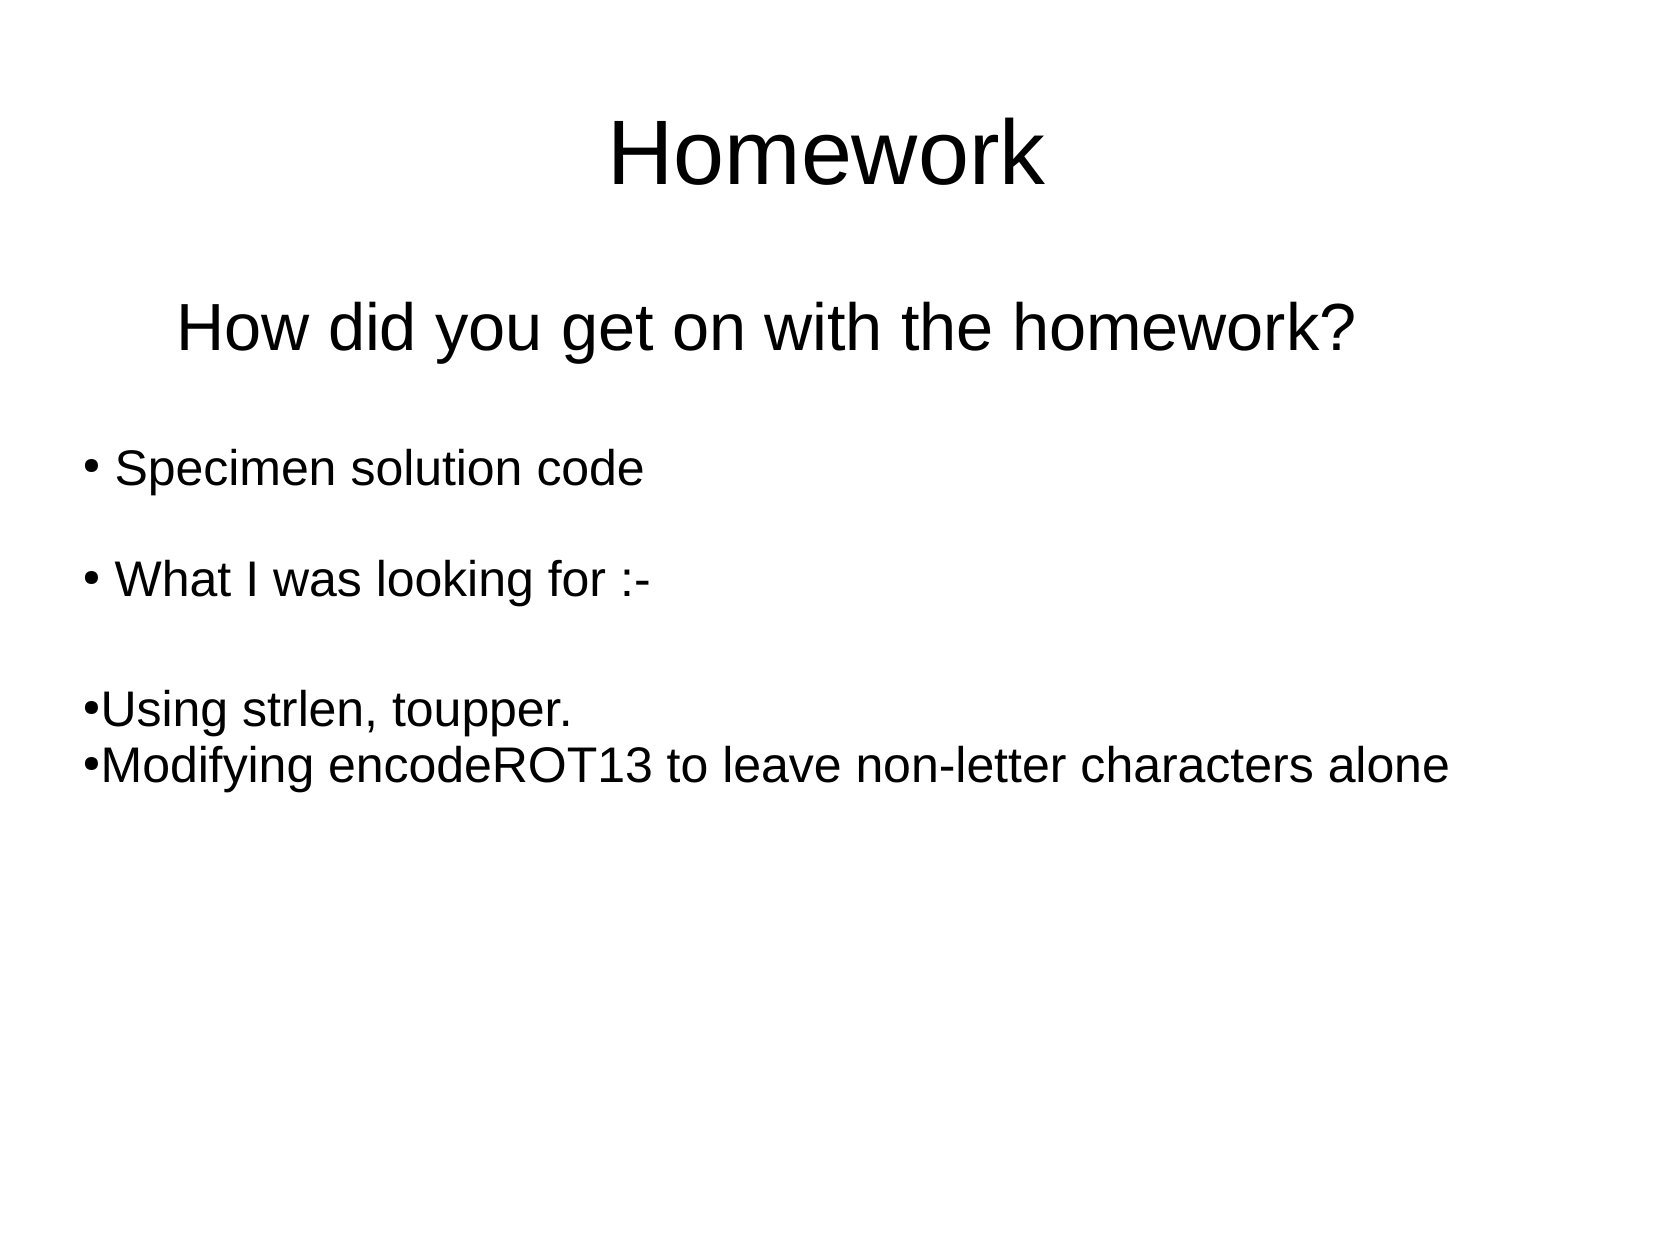

# Homework
How did you get on with the homework?
 Specimen solution code
 What I was looking for :-
Using strlen, toupper.
Modifying encodeROT13 to leave non-letter characters alone